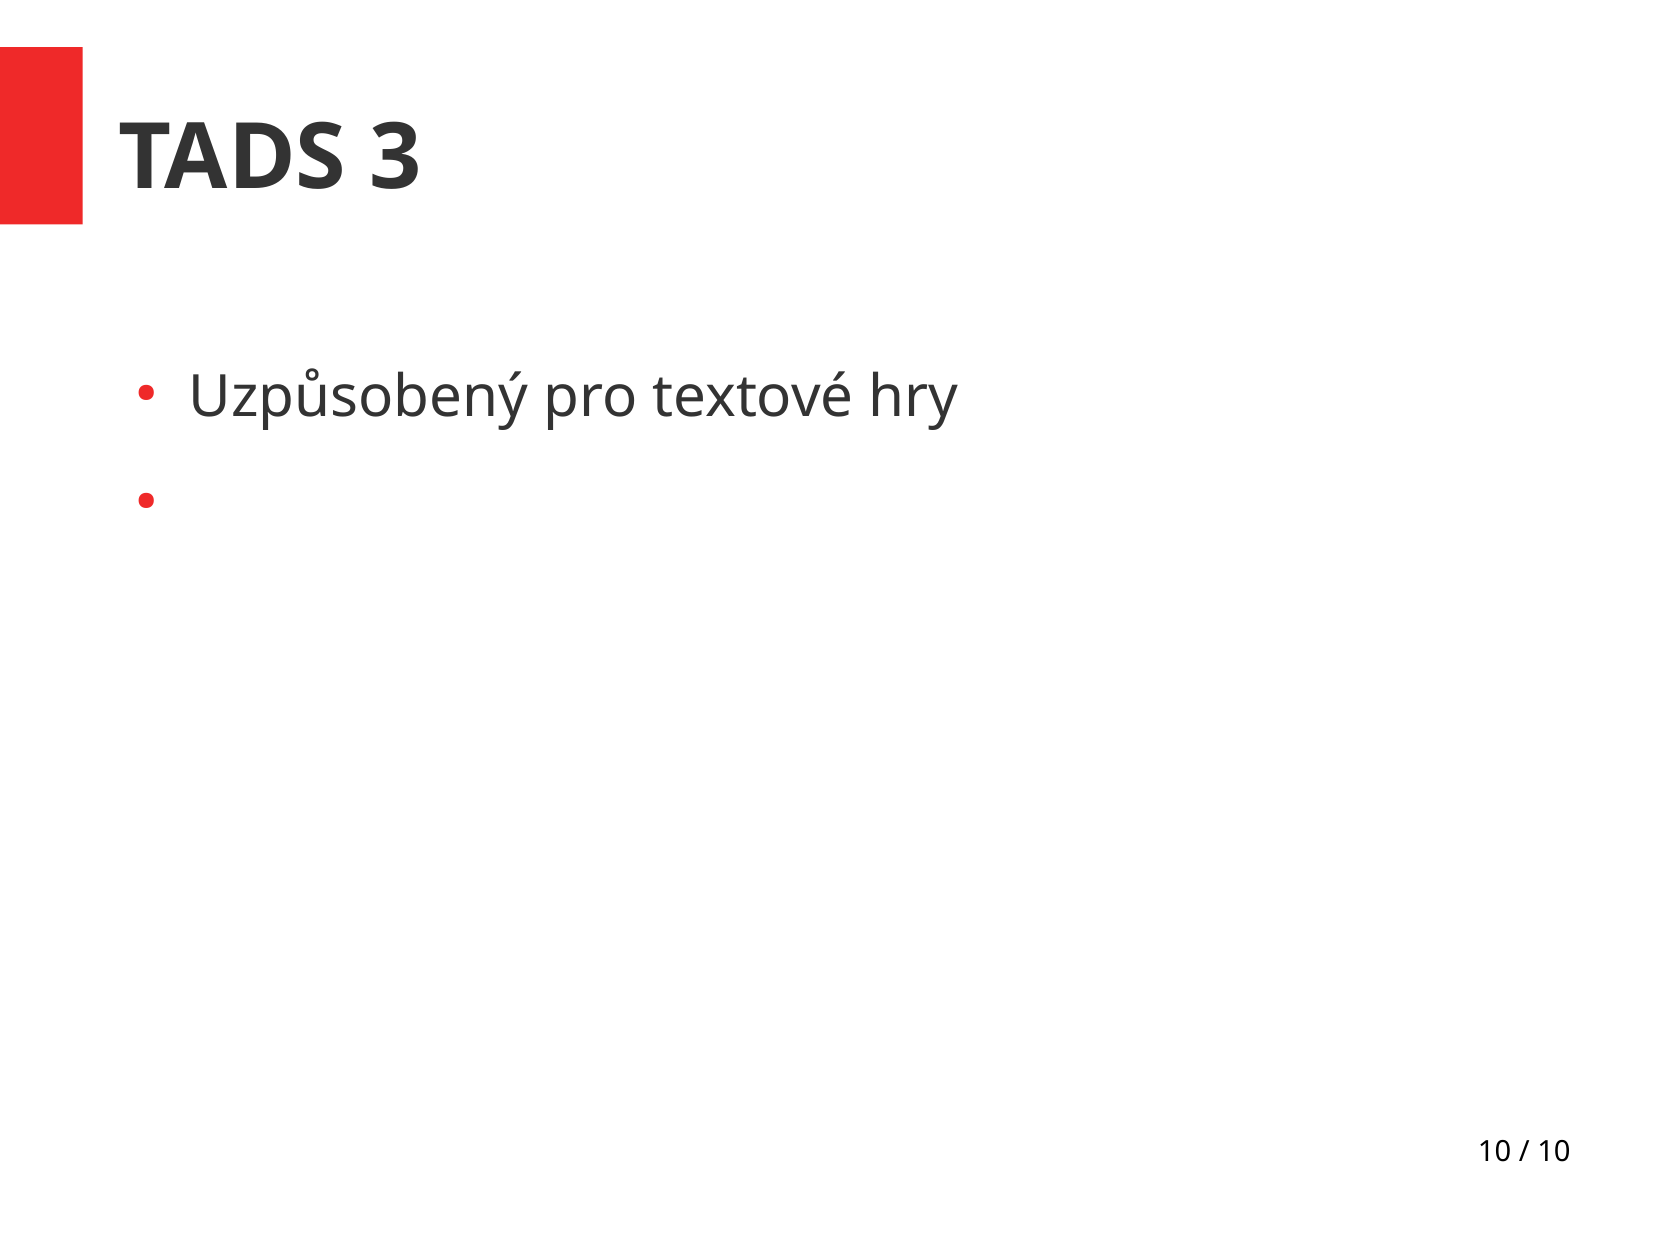

# TADS 3
Uzpůsobený pro textové hry
10